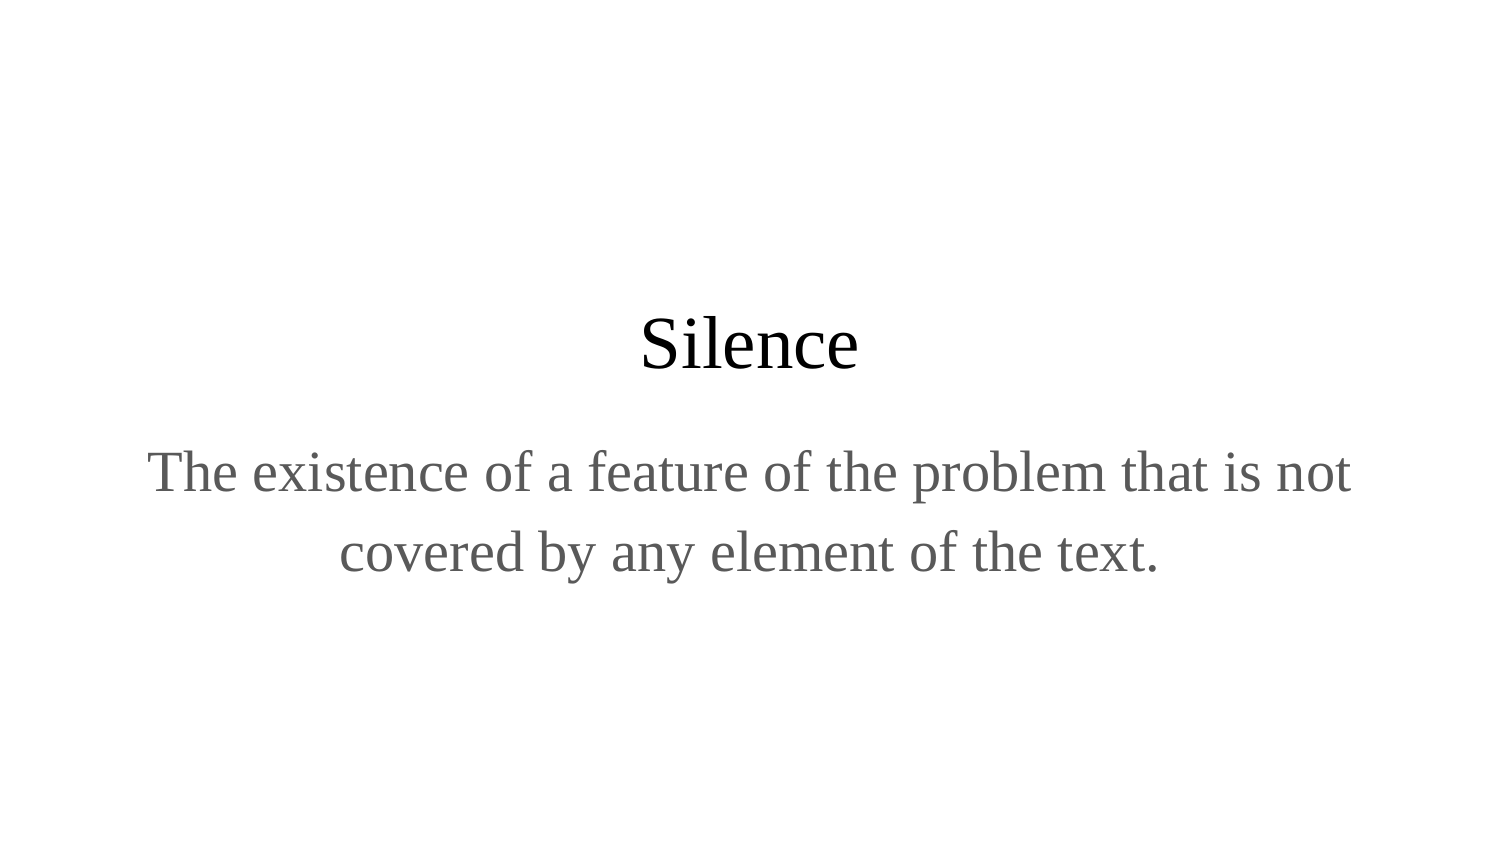

# Silence
The existence of a feature of the problem that is not covered by any element of the text.